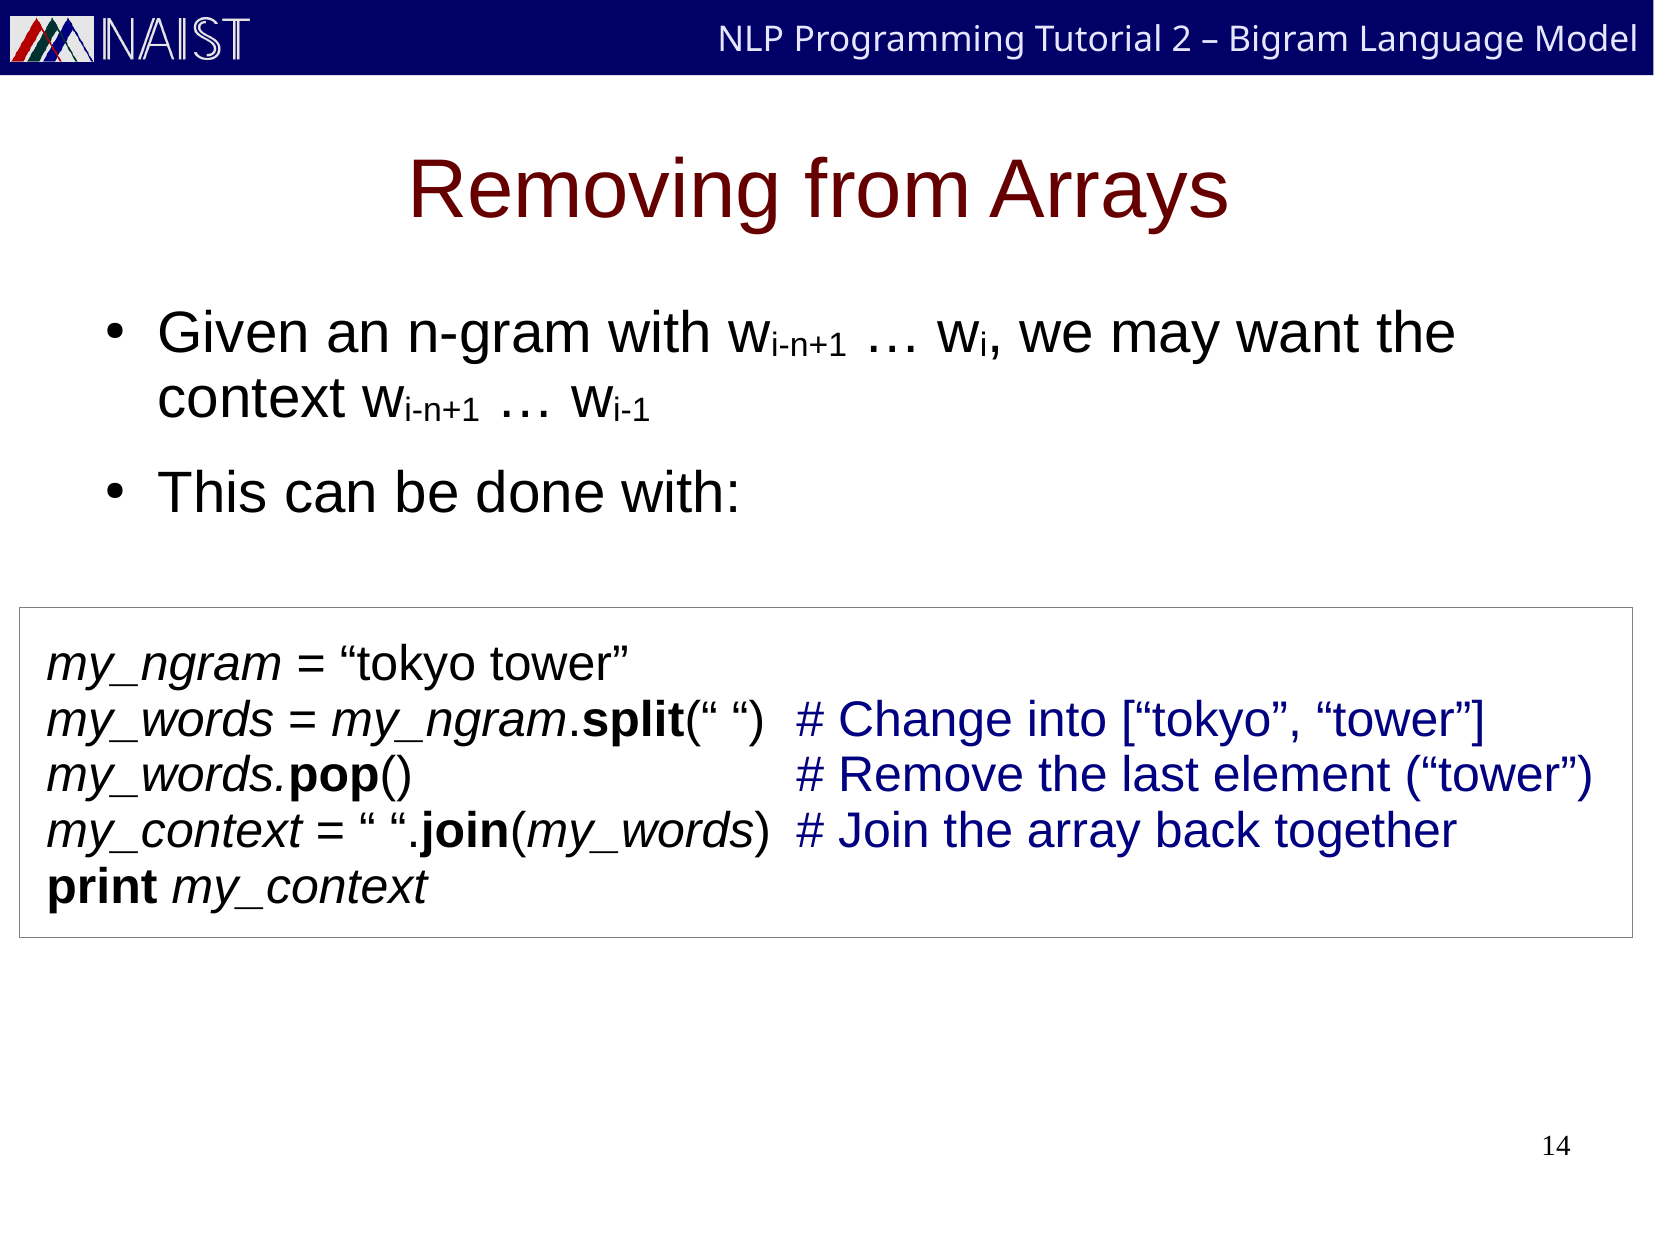

# Removing from Arrays
Given an n-gram with wi-n+1 … wi, we may want the context wi-n+1 … wi-1
This can be done with:
my_ngram = “tokyo tower”
my_words = my_ngram.split(“ “) 	# Change into [“tokyo”, “tower”]
my_words.pop() 					# Remove the last element (“tower”)
my_context = “ “.join(my_words) 	# Join the array back together
print my_context
14